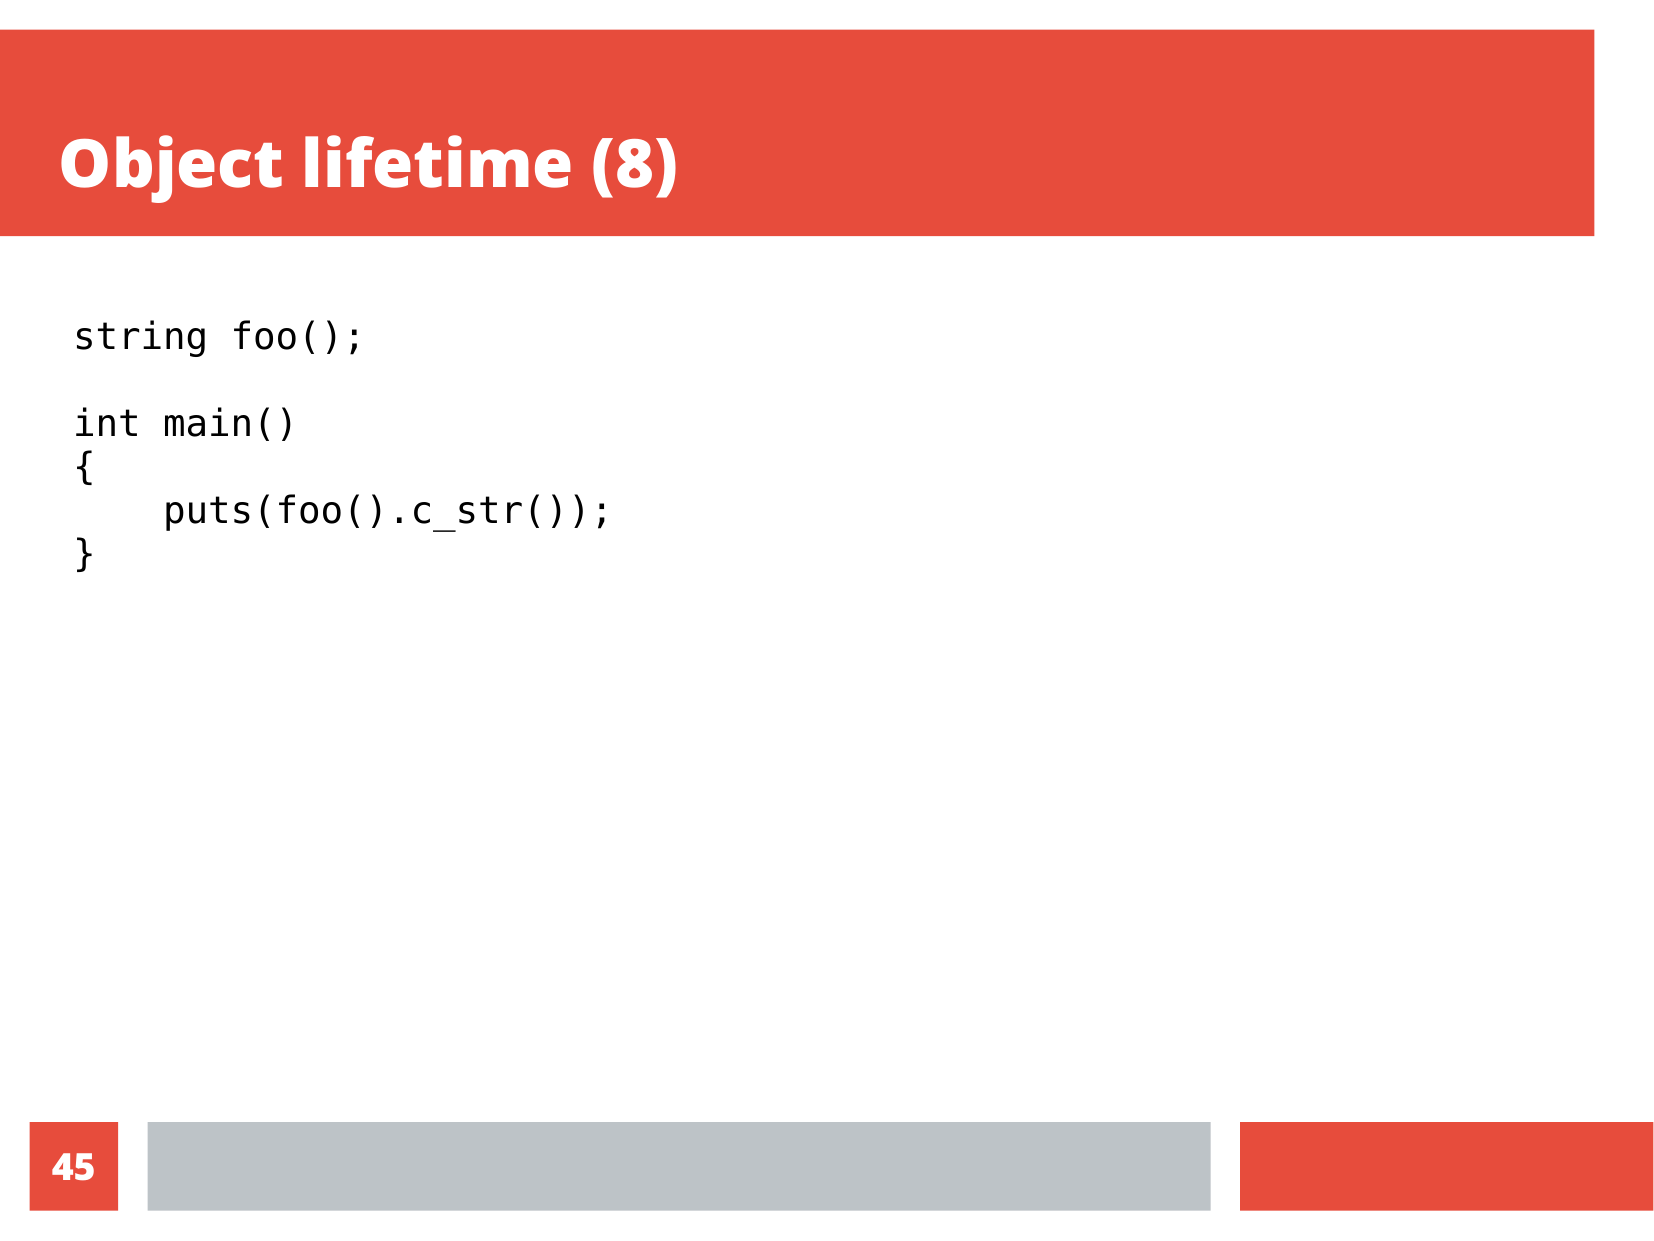

# Object lifetime (8)
string foo();
int main()
{
 puts(foo().c_str());
}
45